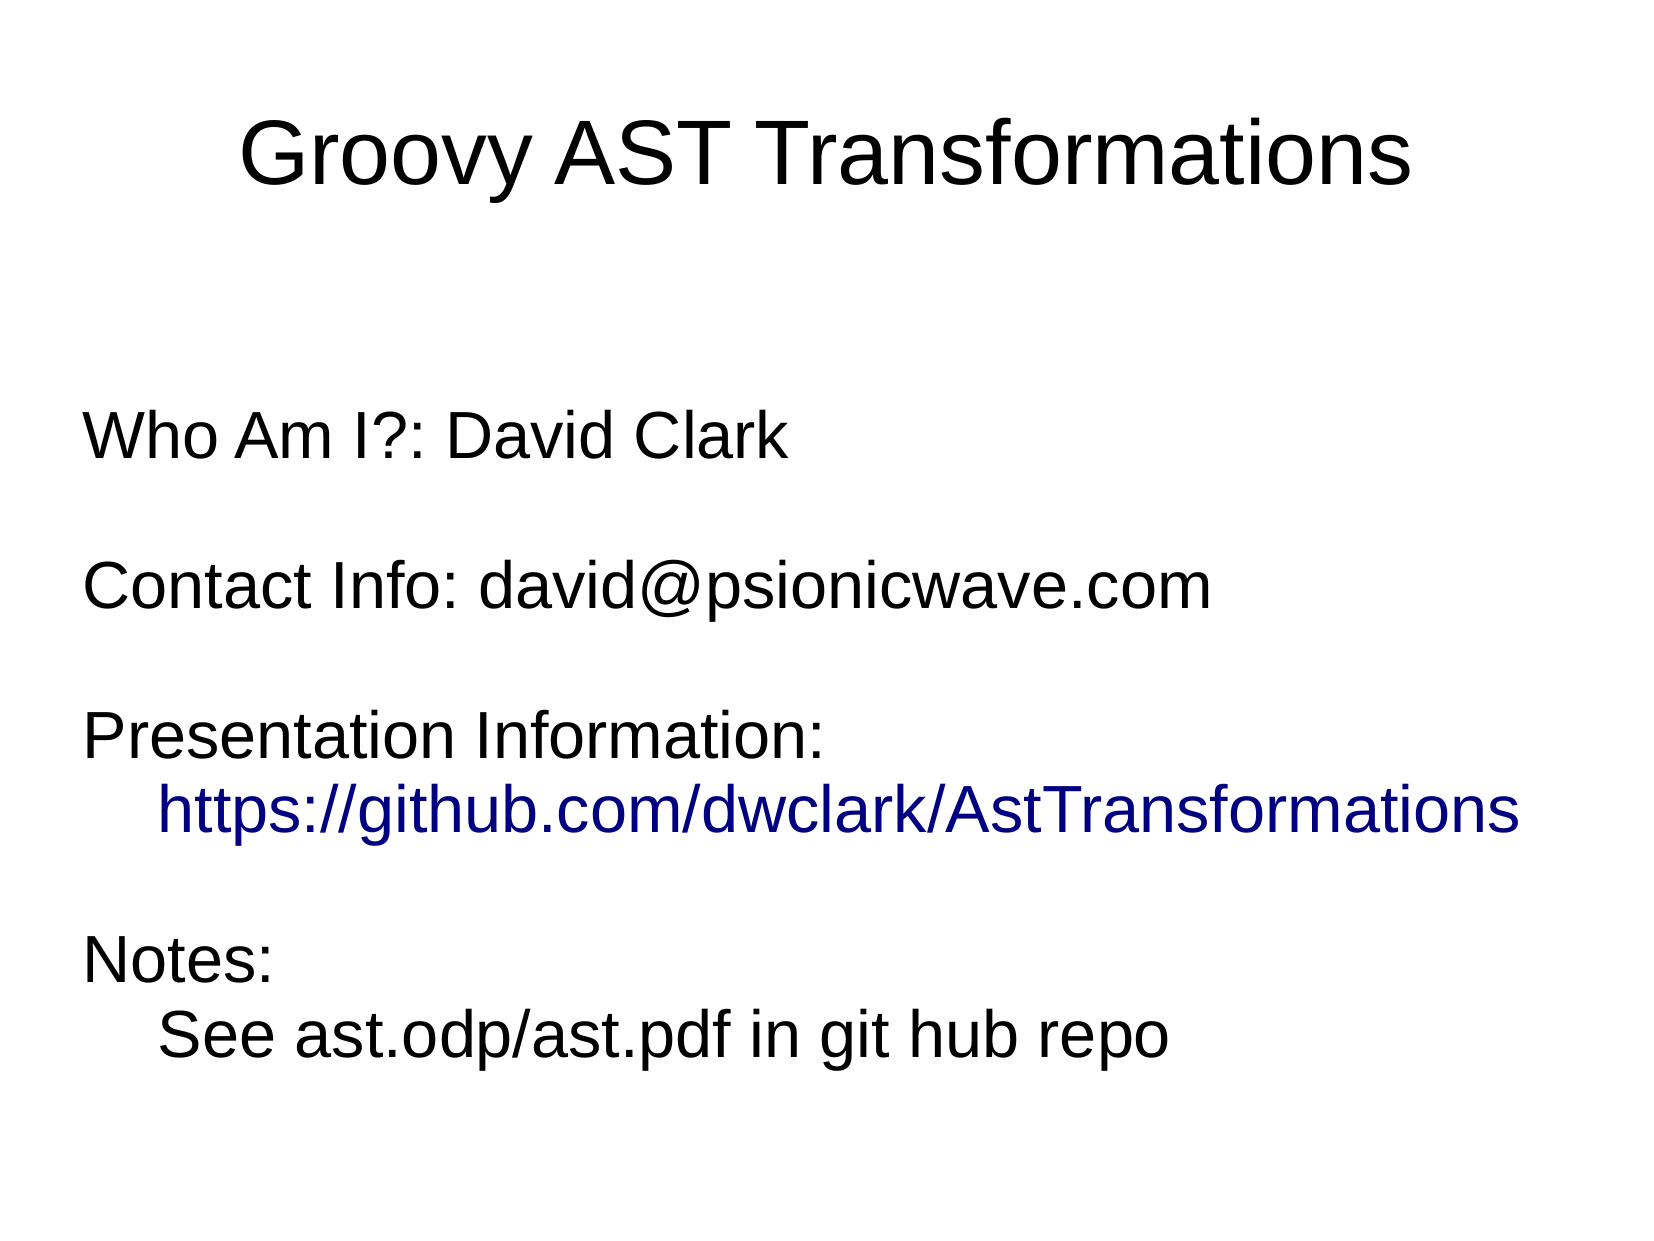

# Groovy AST Transformations
Who Am I?: David Clark
Contact Info: david@psionicwave.com
Presentation Information:
	https://github.com/dwclark/AstTransformations
Notes:
	See ast.odp/ast.pdf in git hub repo